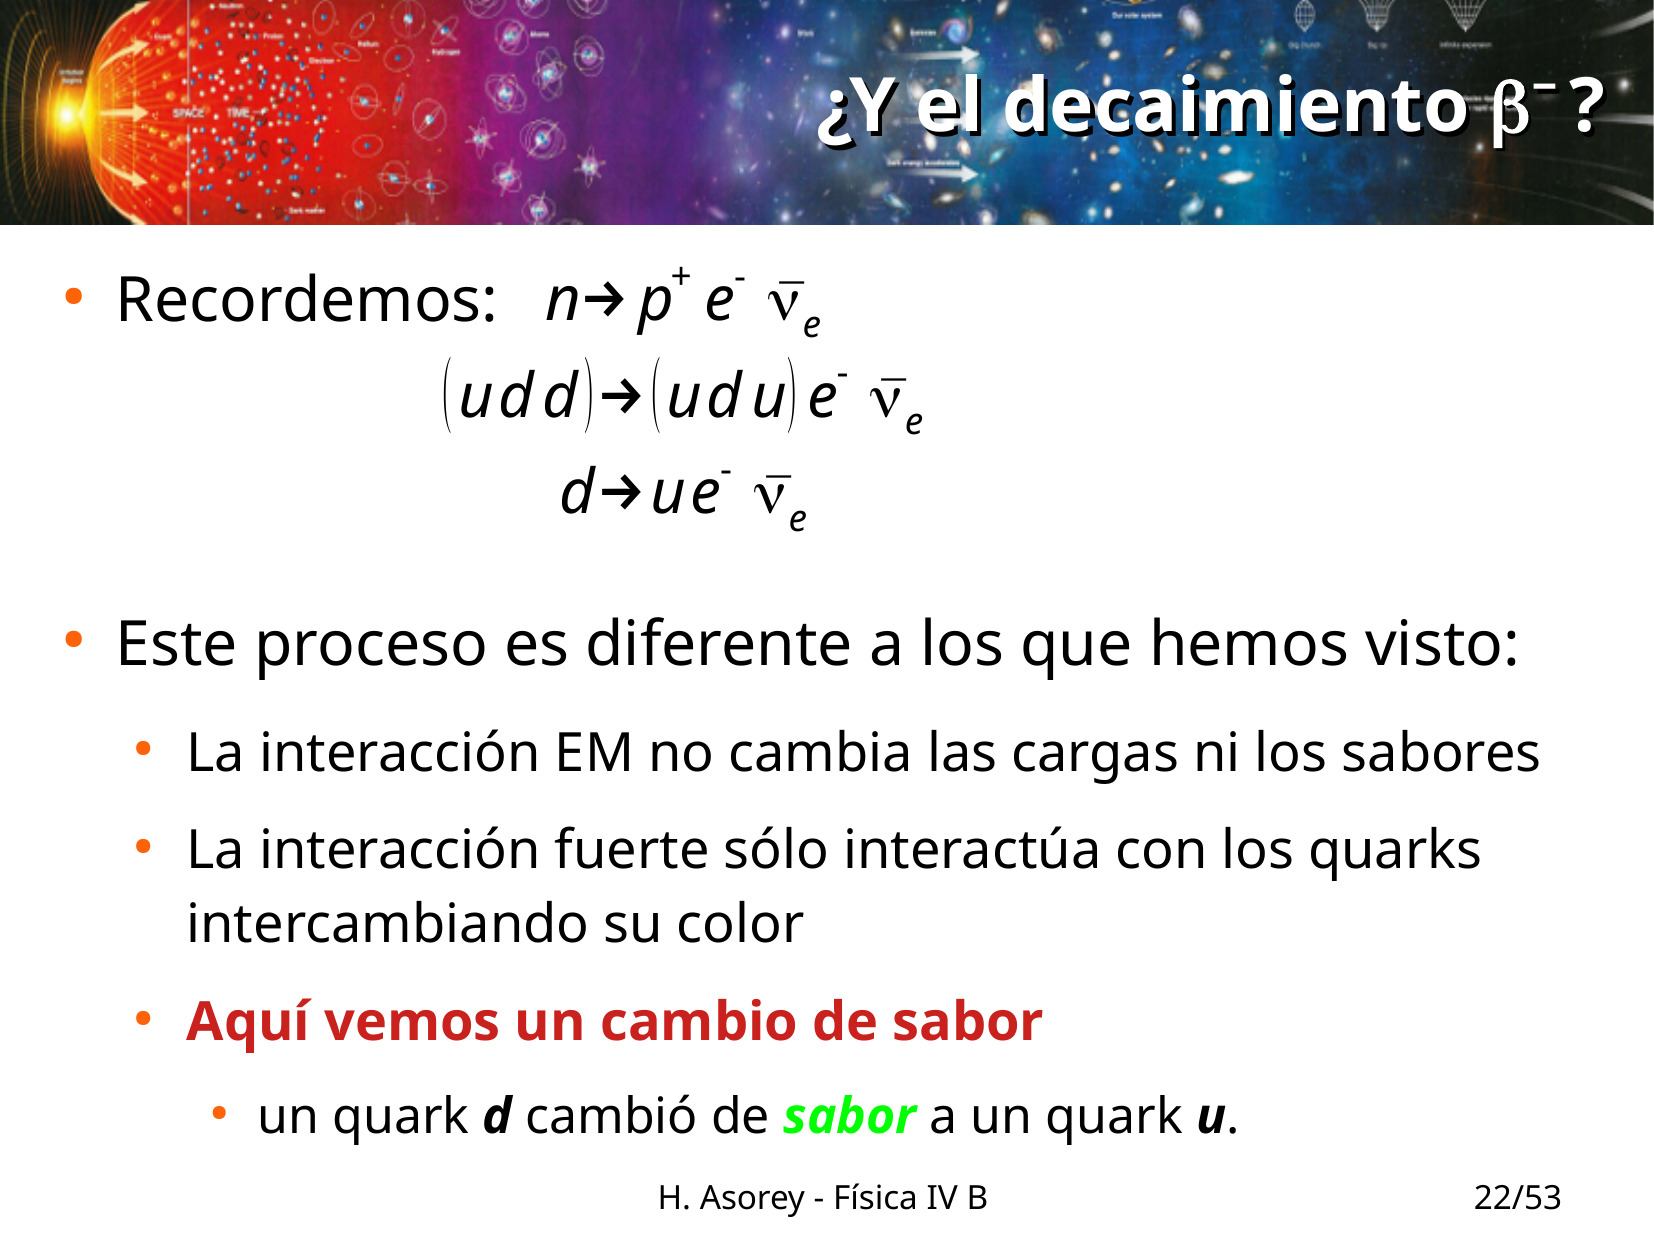

# ¿Y el decaimiento b⁻ ?
Recordemos:
Este proceso es diferente a los que hemos visto:
La interacción EM no cambia las cargas ni los sabores
La interacción fuerte sólo interactúa con los quarks intercambiando su color
Aquí vemos un cambio de sabor
un quark d cambió de sabor a un quark u.
H. Asorey - Física IV B
22